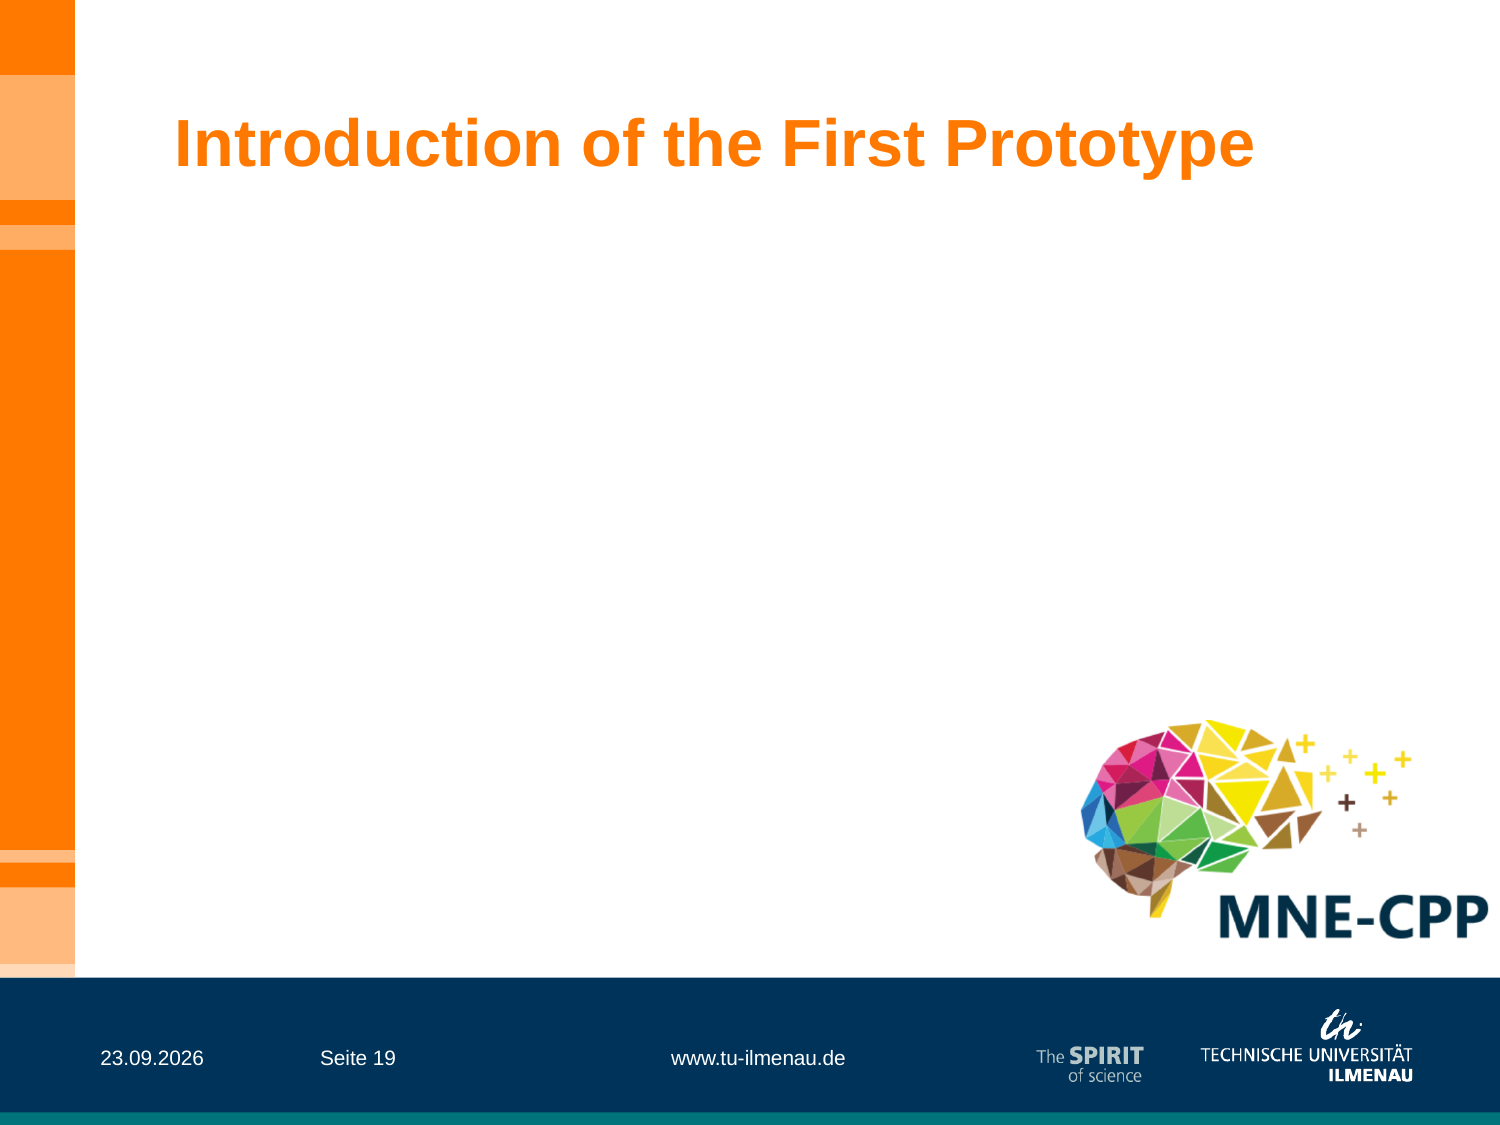

Introduction of the First Prototype
Seite
www.tu-ilmenau.de